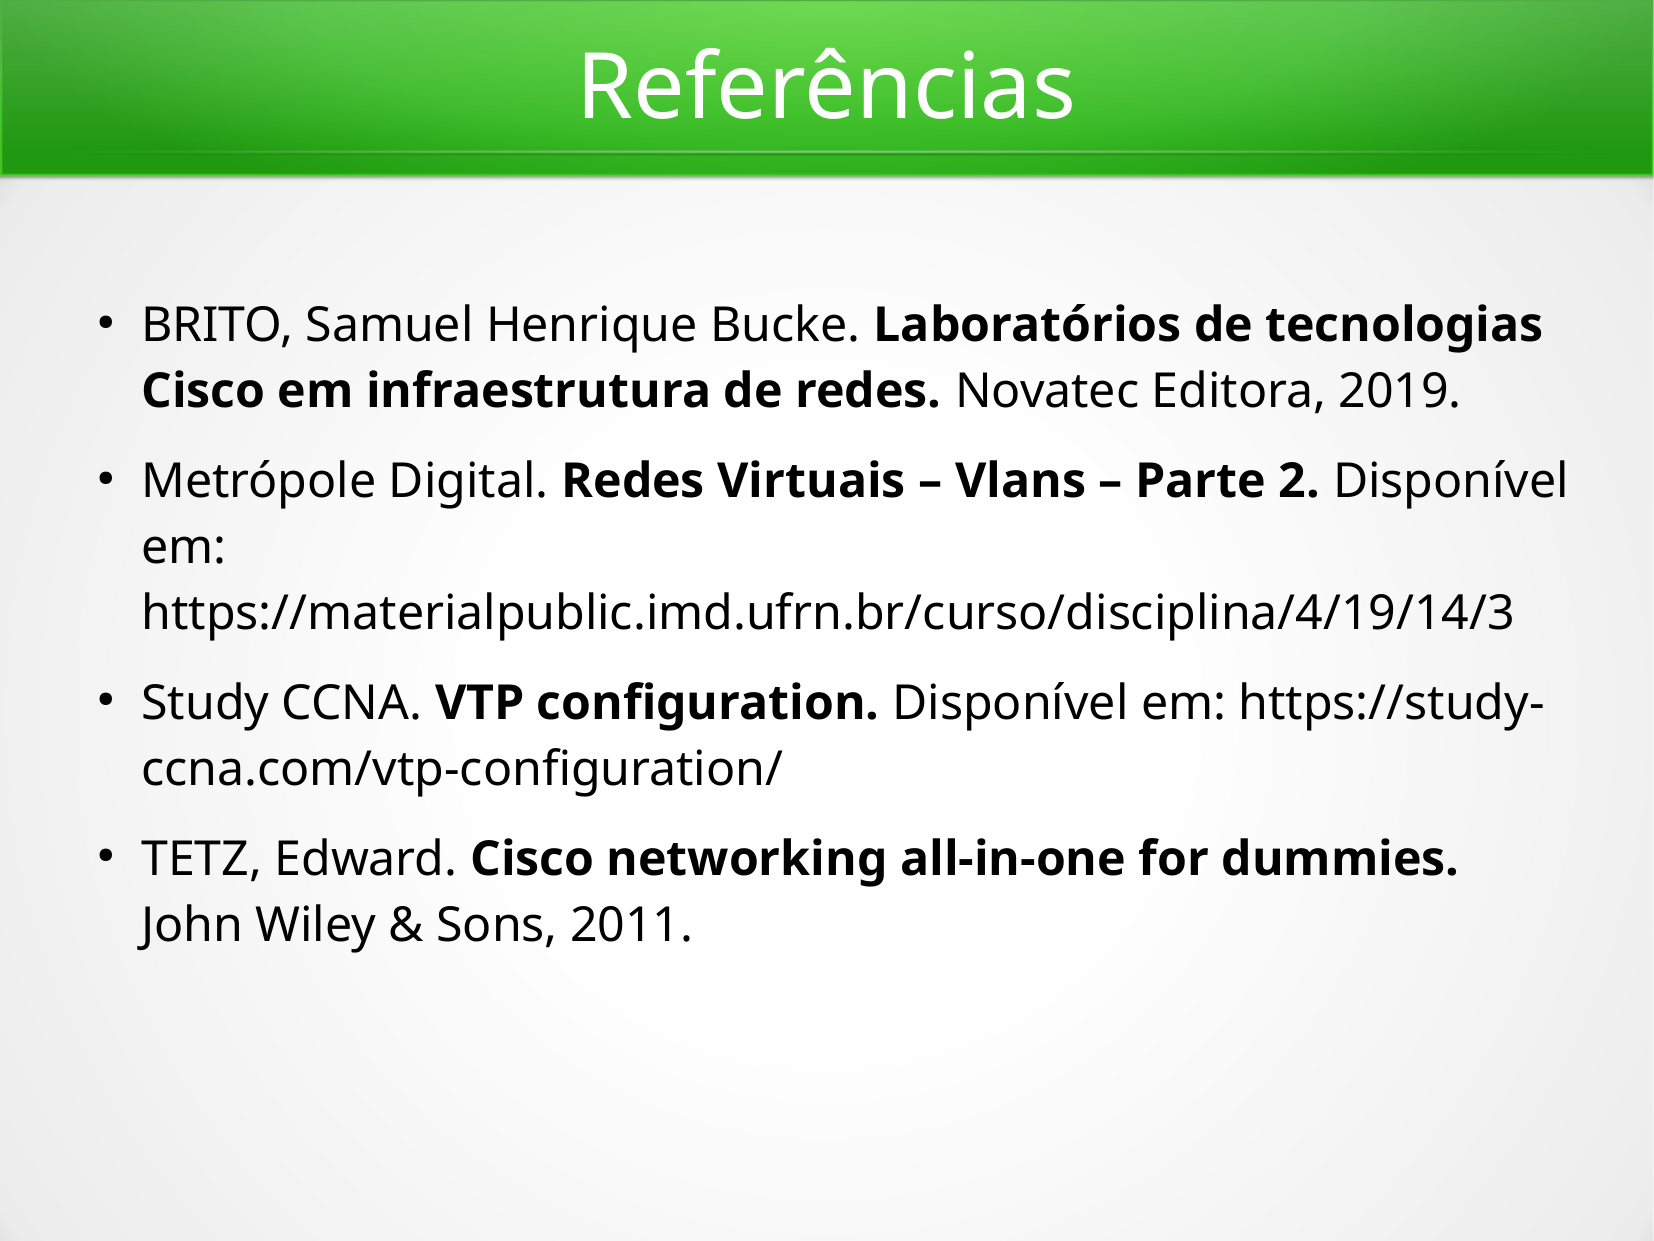

# Referências
BRITO, Samuel Henrique Bucke. Laboratórios de tecnologias Cisco em infraestrutura de redes. Novatec Editora, 2019.
Metrópole Digital. Redes Virtuais – Vlans – Parte 2. Disponível em: https://materialpublic.imd.ufrn.br/curso/disciplina/4/19/14/3
Study CCNA. VTP configuration. Disponível em: https://study-ccna.com/vtp-configuration/
TETZ, Edward. Cisco networking all-in-one for dummies. John Wiley & Sons, 2011.